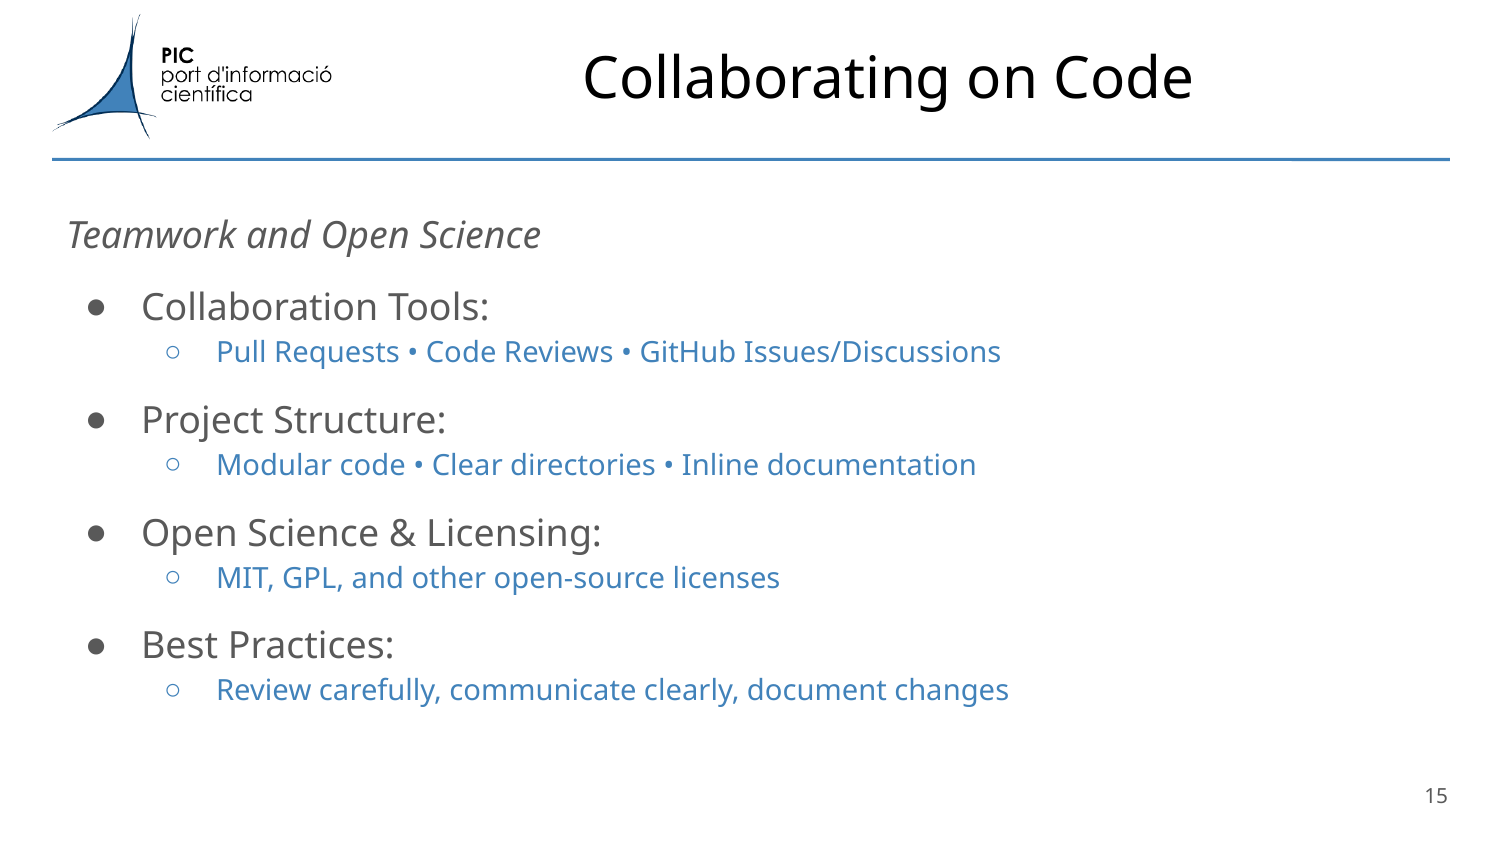

# Collaborating on Code
Teamwork and Open Science
Collaboration Tools:
Pull Requests • Code Reviews • GitHub Issues/Discussions
Project Structure:
Modular code • Clear directories • Inline documentation
Open Science & Licensing:
MIT, GPL, and other open-source licenses
Best Practices:
Review carefully, communicate clearly, document changes